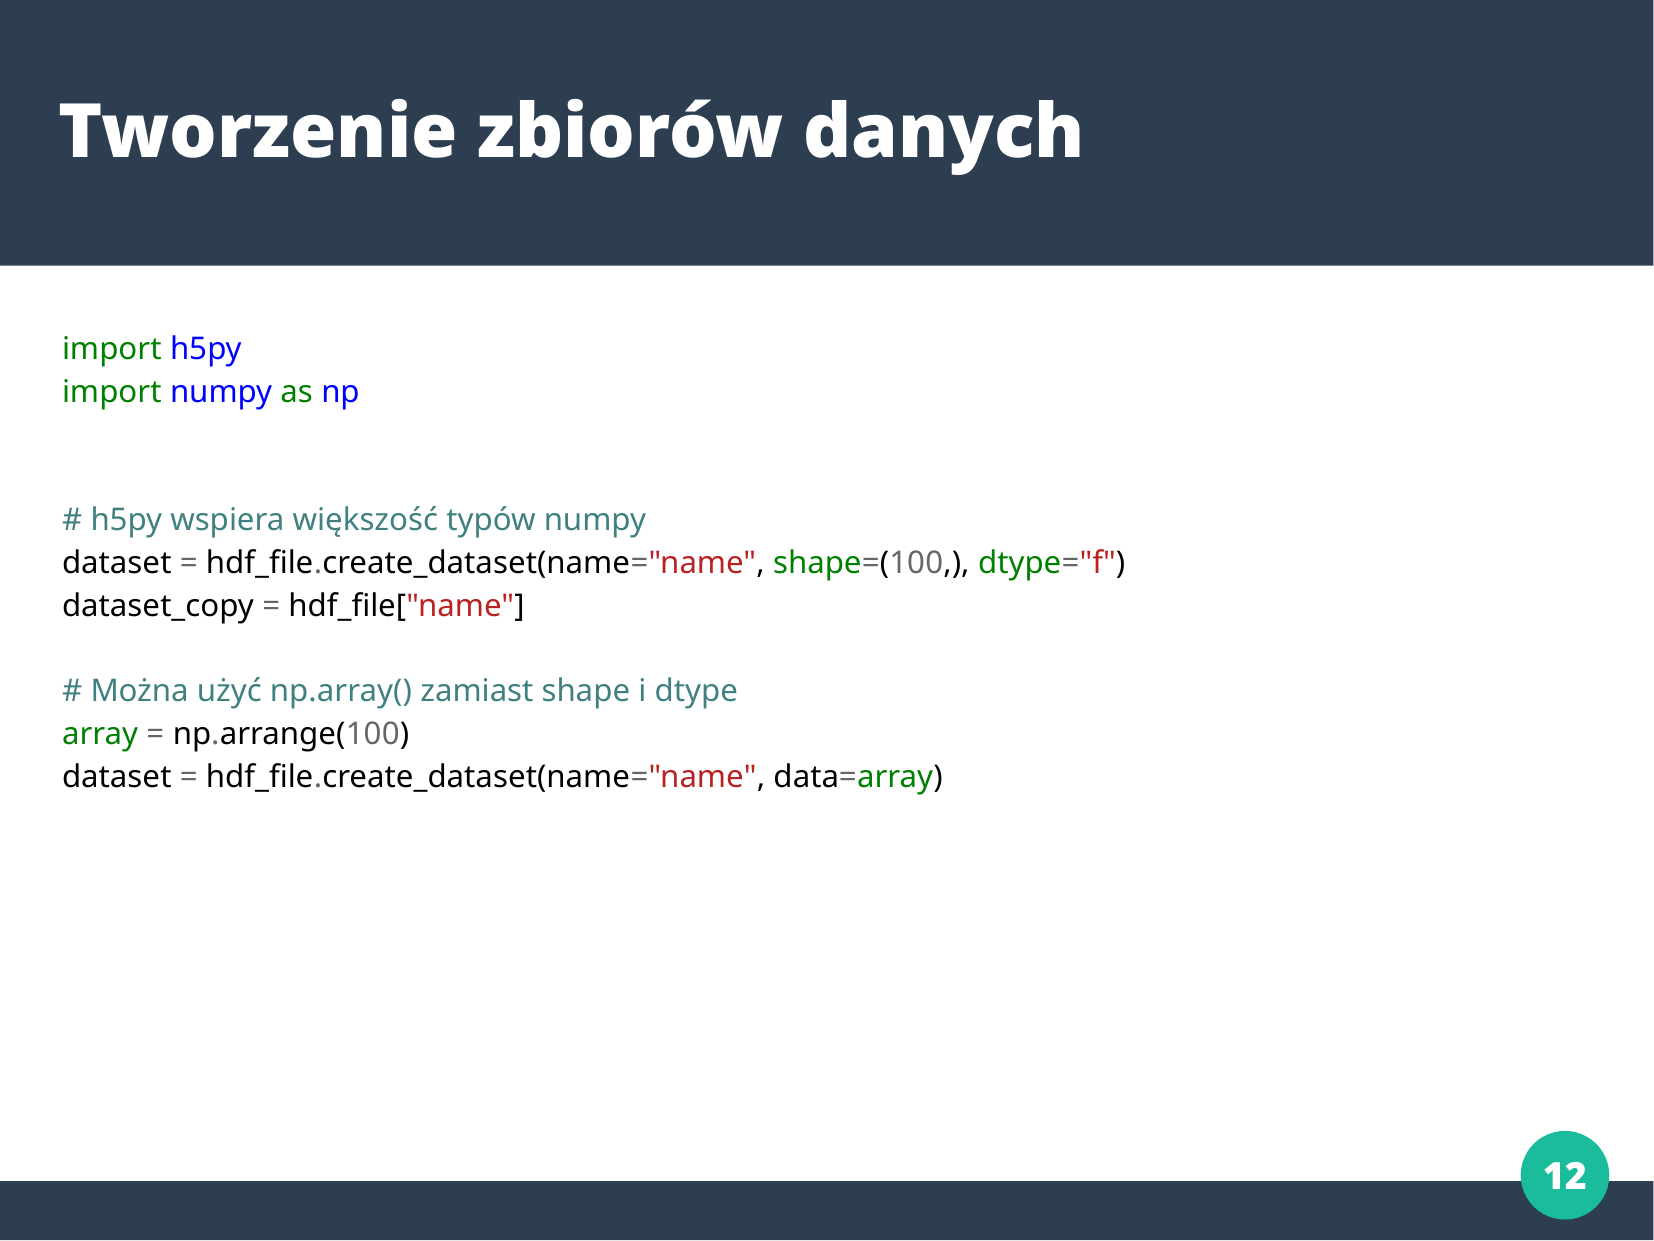

# Tworzenie zbiorów danych
import h5py
import numpy as np
# h5py wspiera większość typów numpy
dataset = hdf_file.create_dataset(name="name", shape=(100,), dtype="f")
dataset_copy = hdf_file["name"]
# Można użyć np.array() zamiast shape i dtype
array = np.arrange(100)
dataset = hdf_file.create_dataset(name="name", data=array)
12